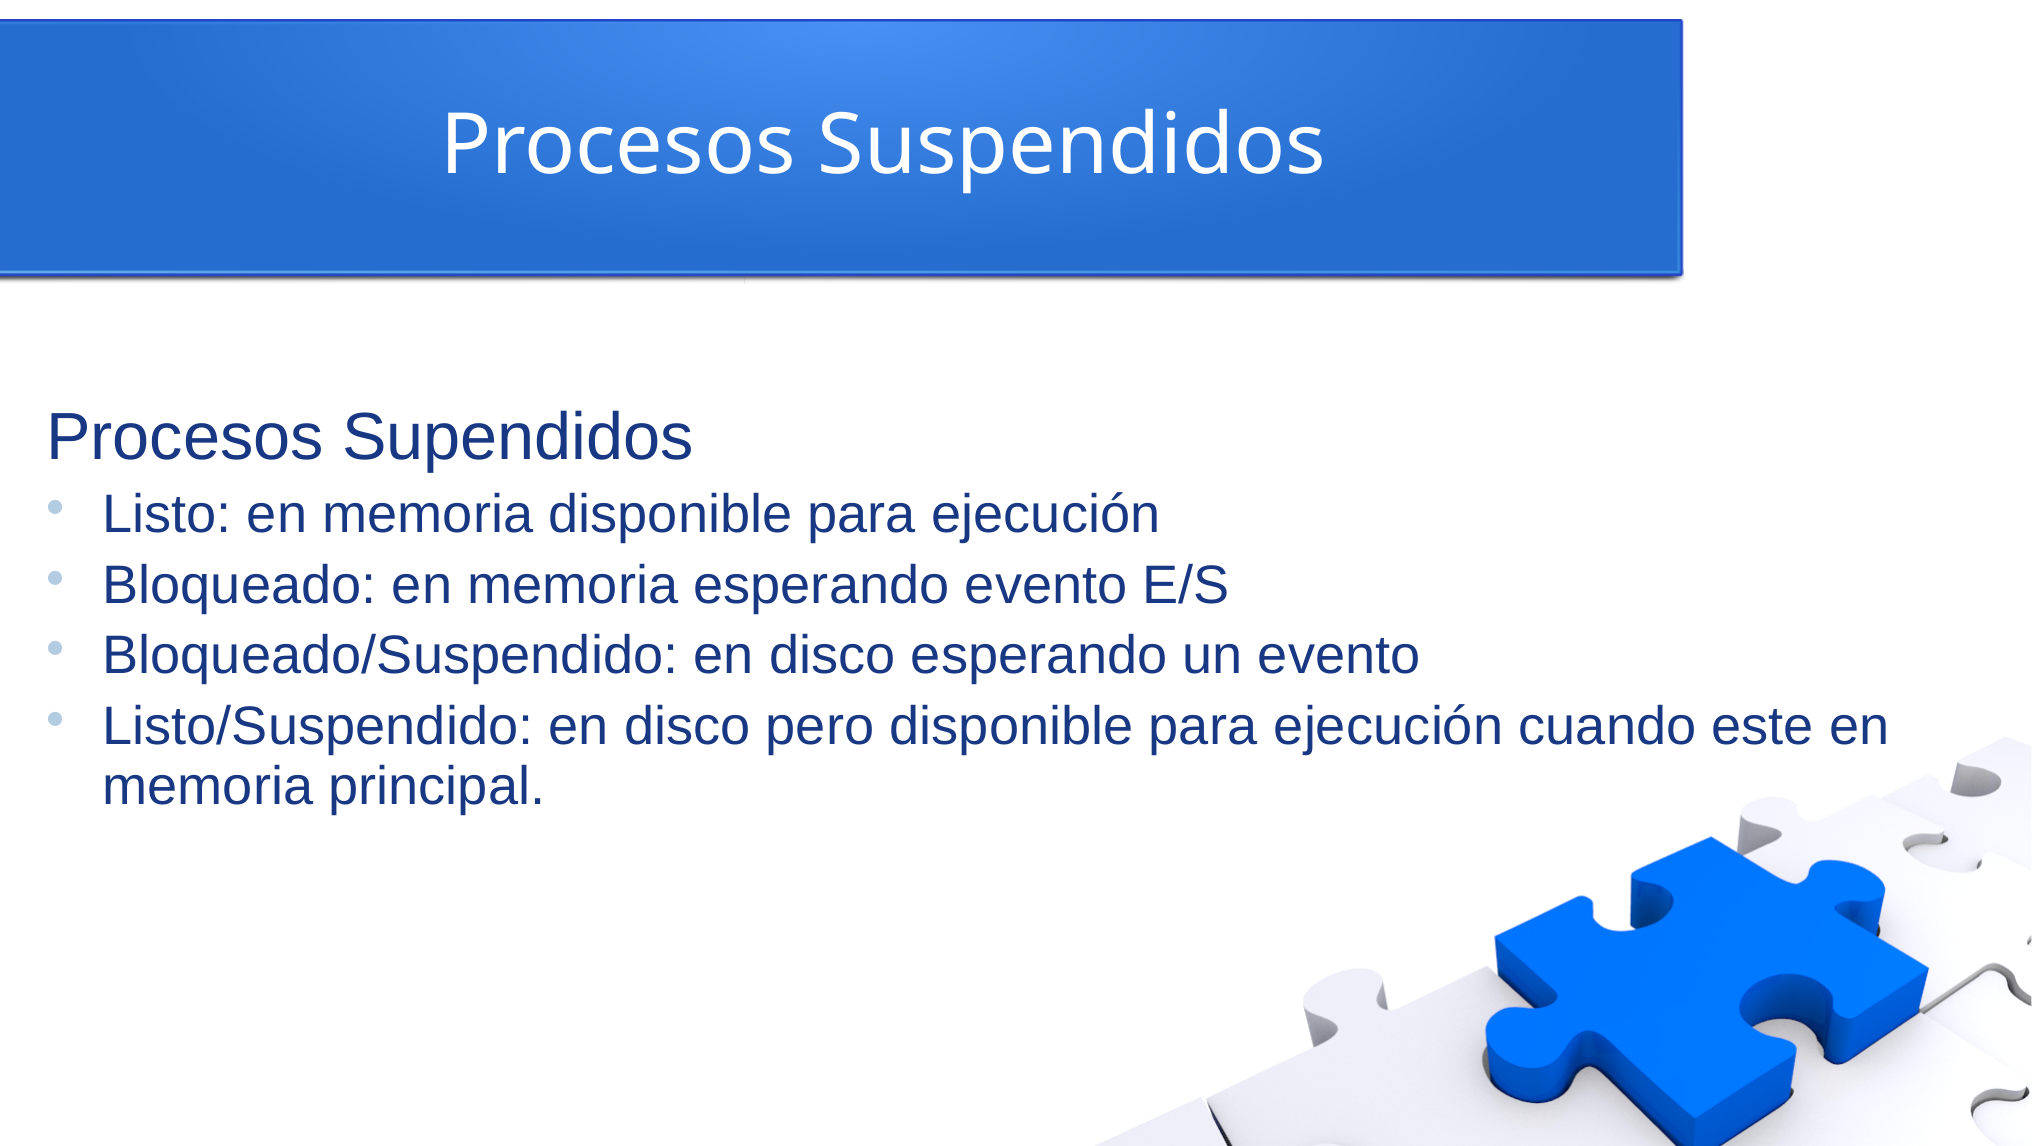

# Procesos Suspendidos
Procesos Supendidos
Listo: en memoria disponible para ejecución
Bloqueado: en memoria esperando evento E/S
Bloqueado/Suspendido: en disco esperando un evento
Listo/Suspendido: en disco pero disponible para ejecución cuando este en memoria principal.